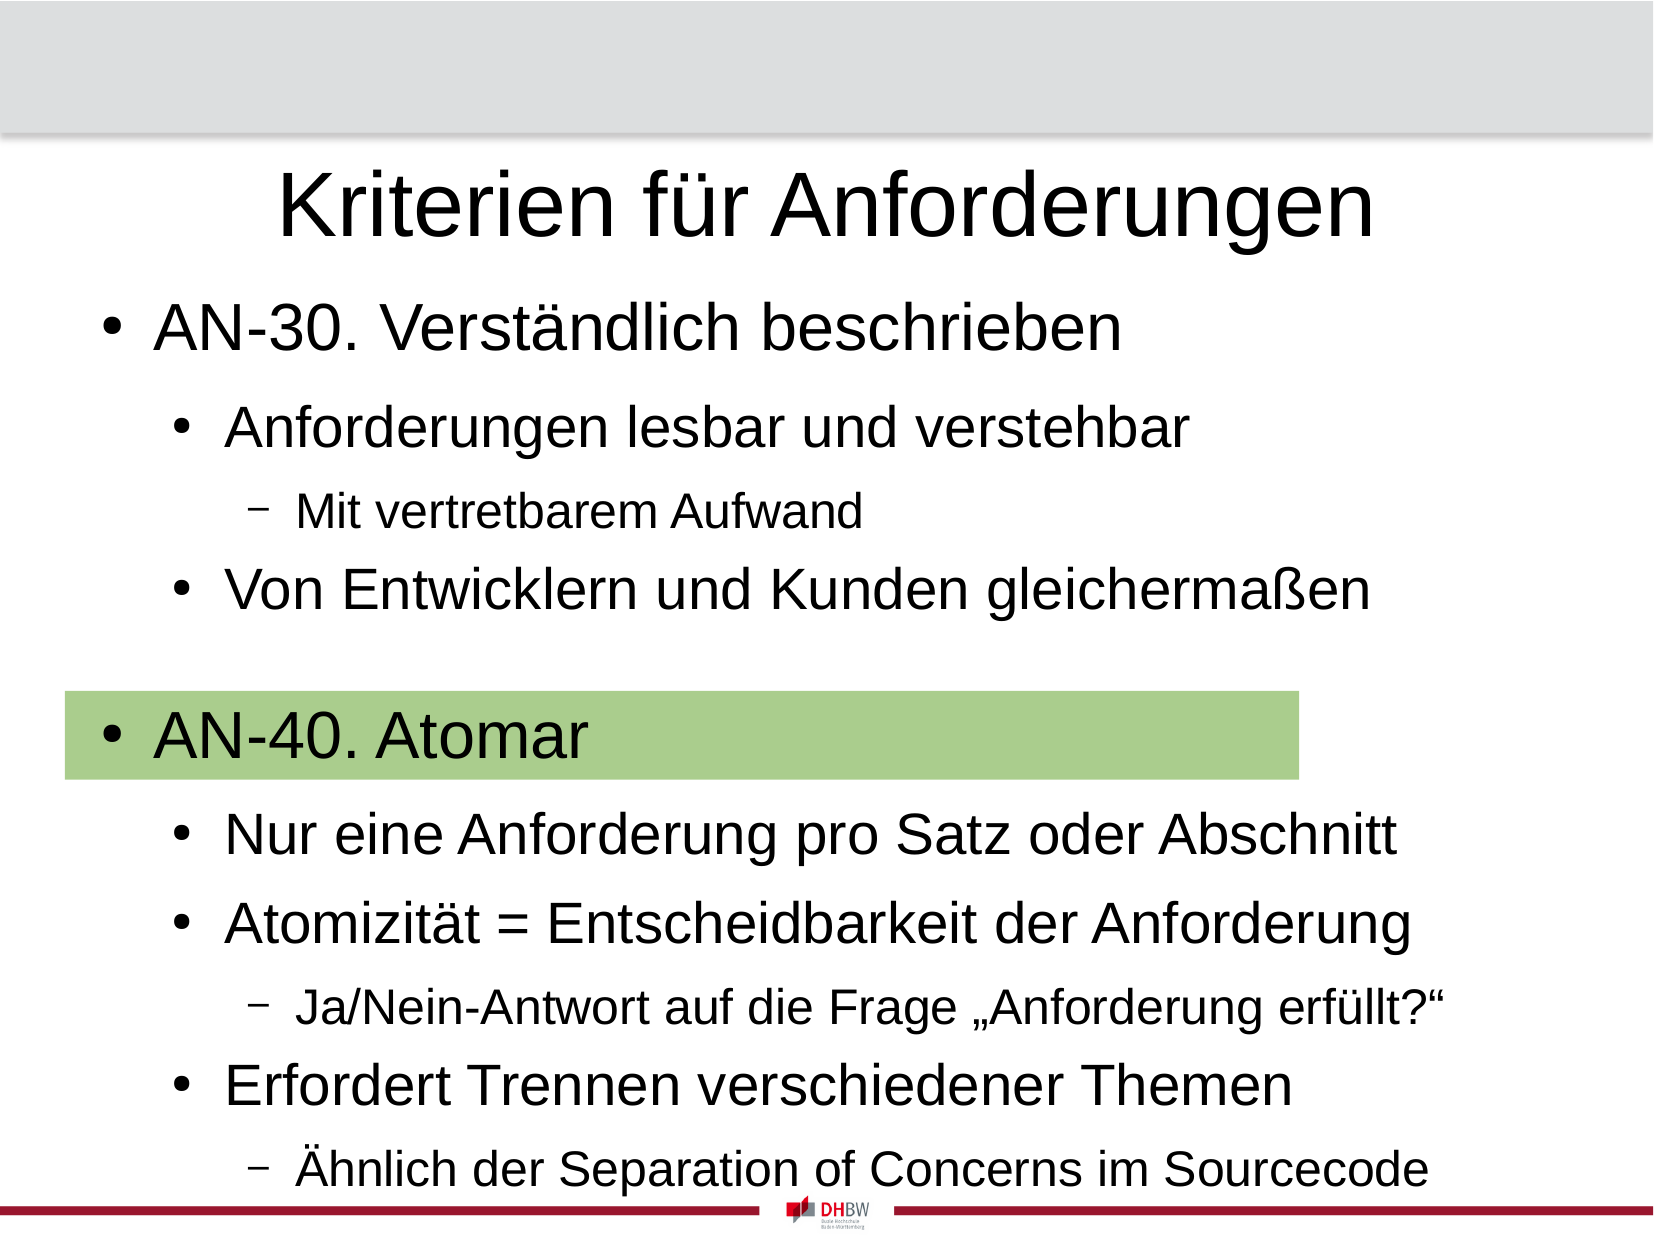

# Kriterien für Anforderungen
AN-30. Verständlich beschrieben
Anforderungen lesbar und verstehbar
Mit vertretbarem Aufwand
Von Entwicklern und Kunden gleichermaßen
AN-40. Atomar
Nur eine Anforderung pro Satz oder Abschnitt
Atomizität = Entscheidbarkeit der Anforderung
Ja/Nein-Antwort auf die Frage „Anforderung erfüllt?“
Erfordert Trennen verschiedener Themen
Ähnlich der Separation of Concerns im Sourcecode